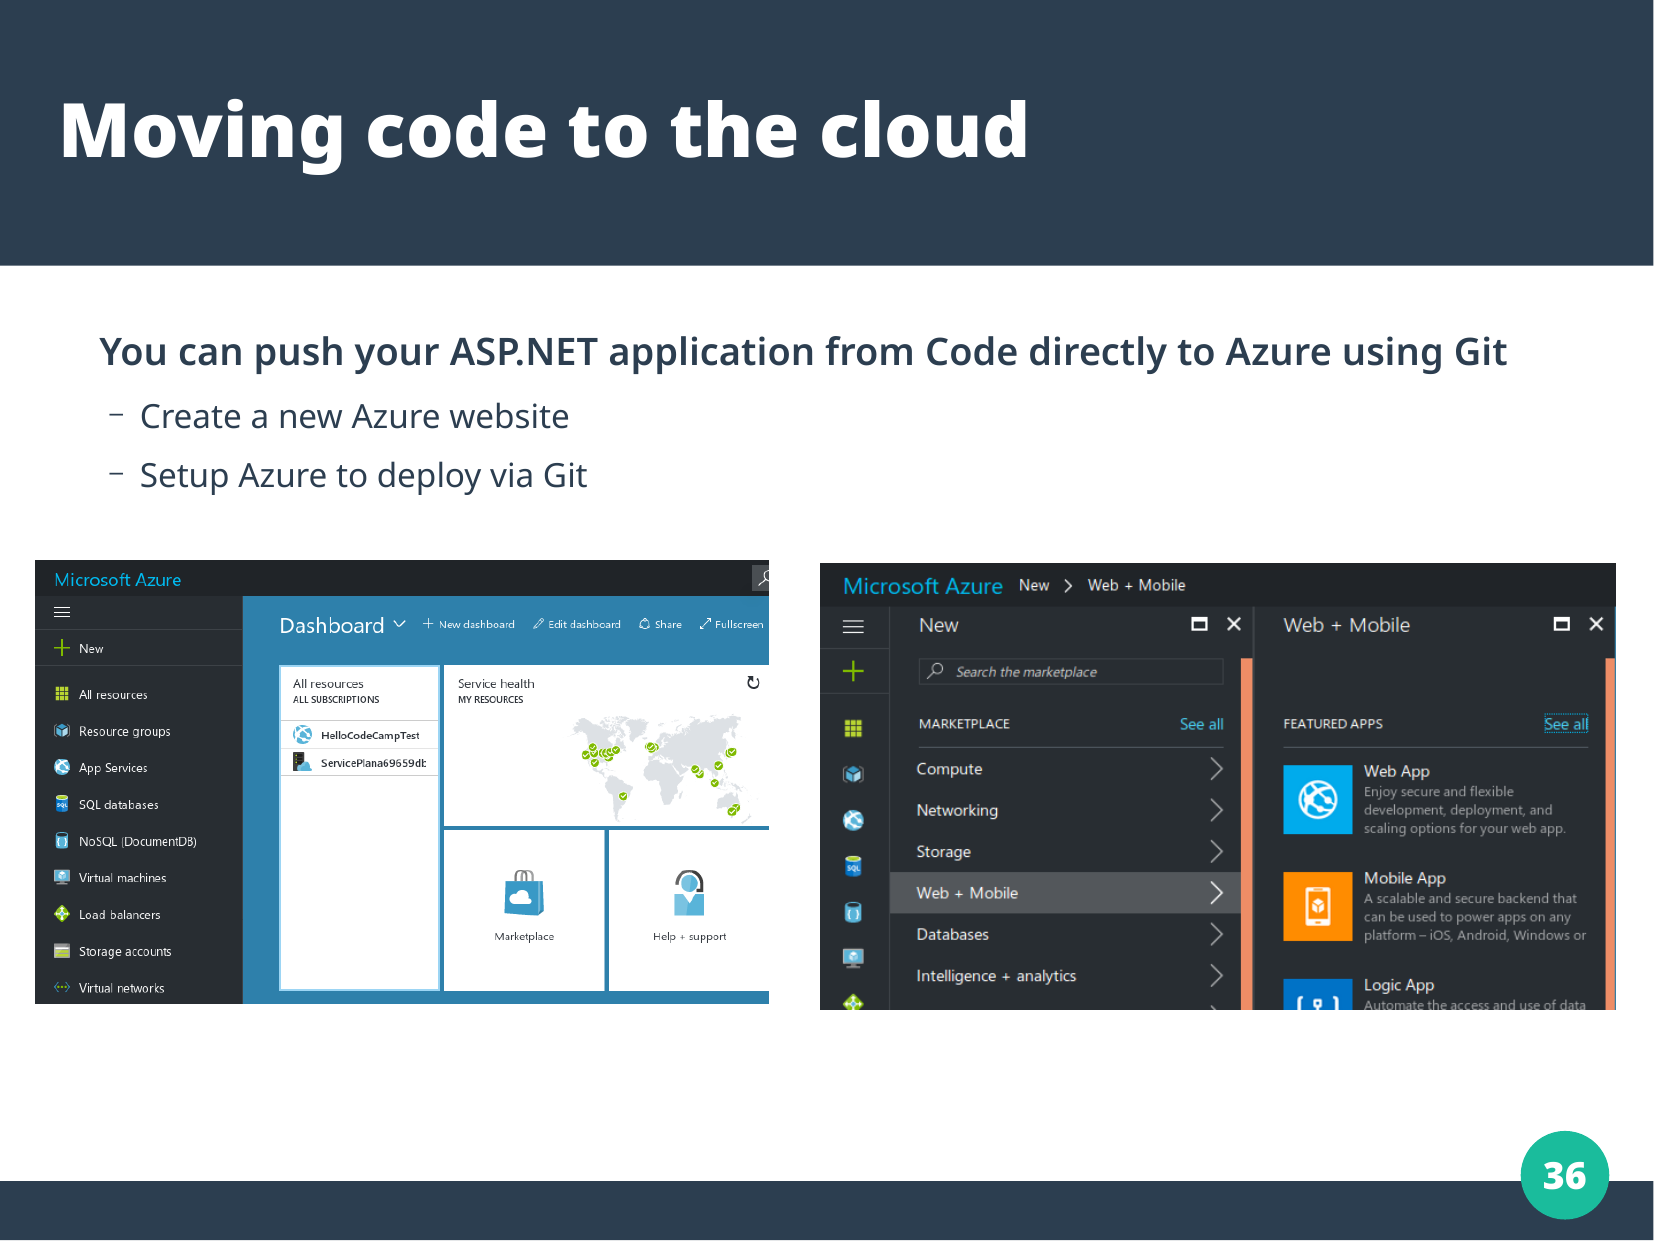

# Moving code to the cloud
You can push your ASP.NET application from Code directly to Azure using Git
Create a new Azure website
Setup Azure to deploy via Git
36